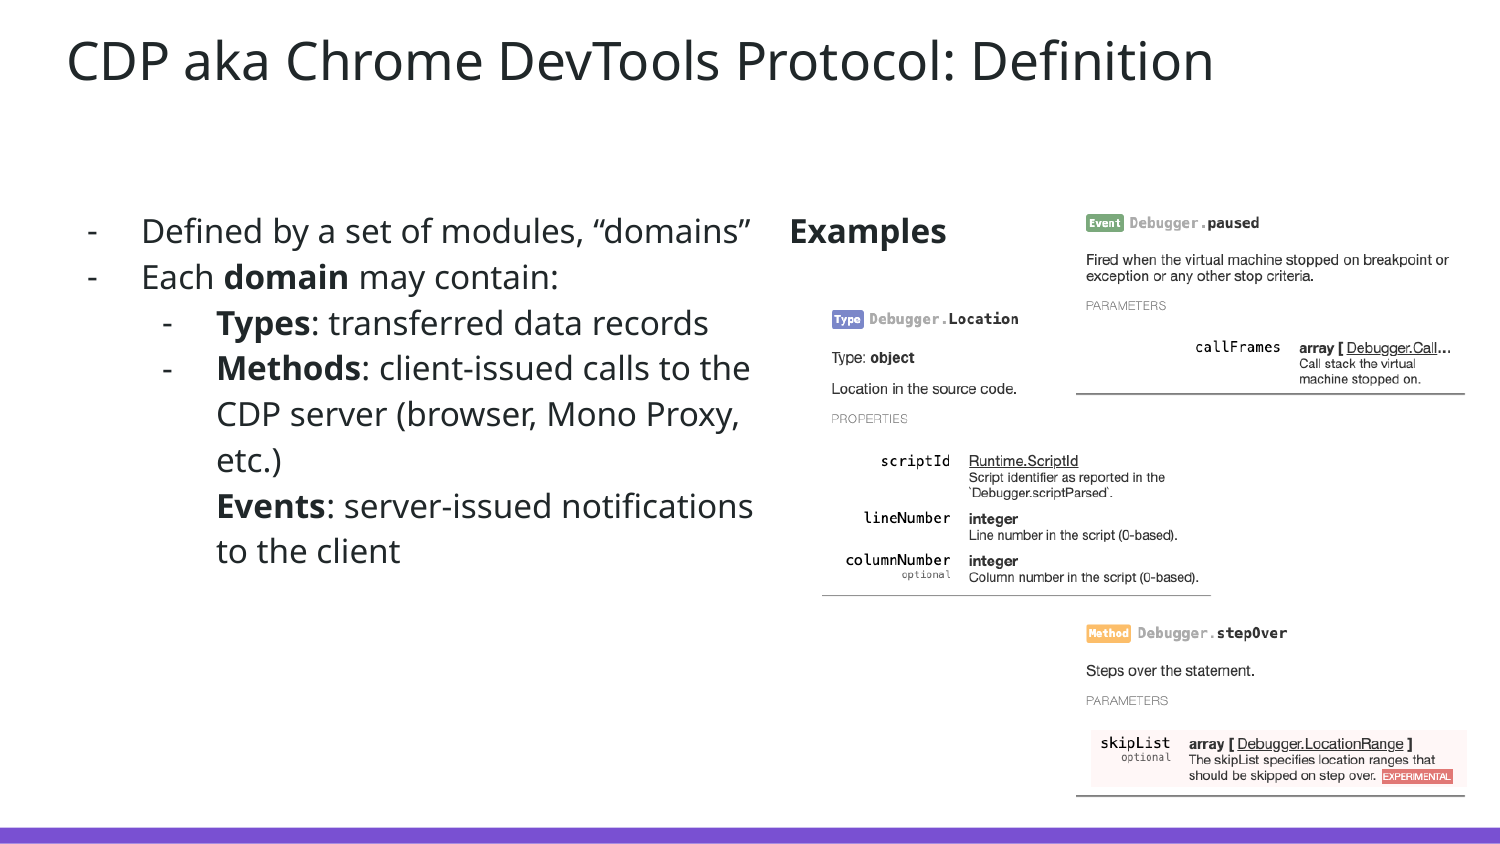

# CDP aka Chrome DevTools Protocol: Definition
Defined by a set of modules, “domains”
Each domain may contain:
Types: transferred data records
Methods: client-issued calls to the CDP server (browser, Mono Proxy, etc.)
Events: server-issued notifications to the client
Examples